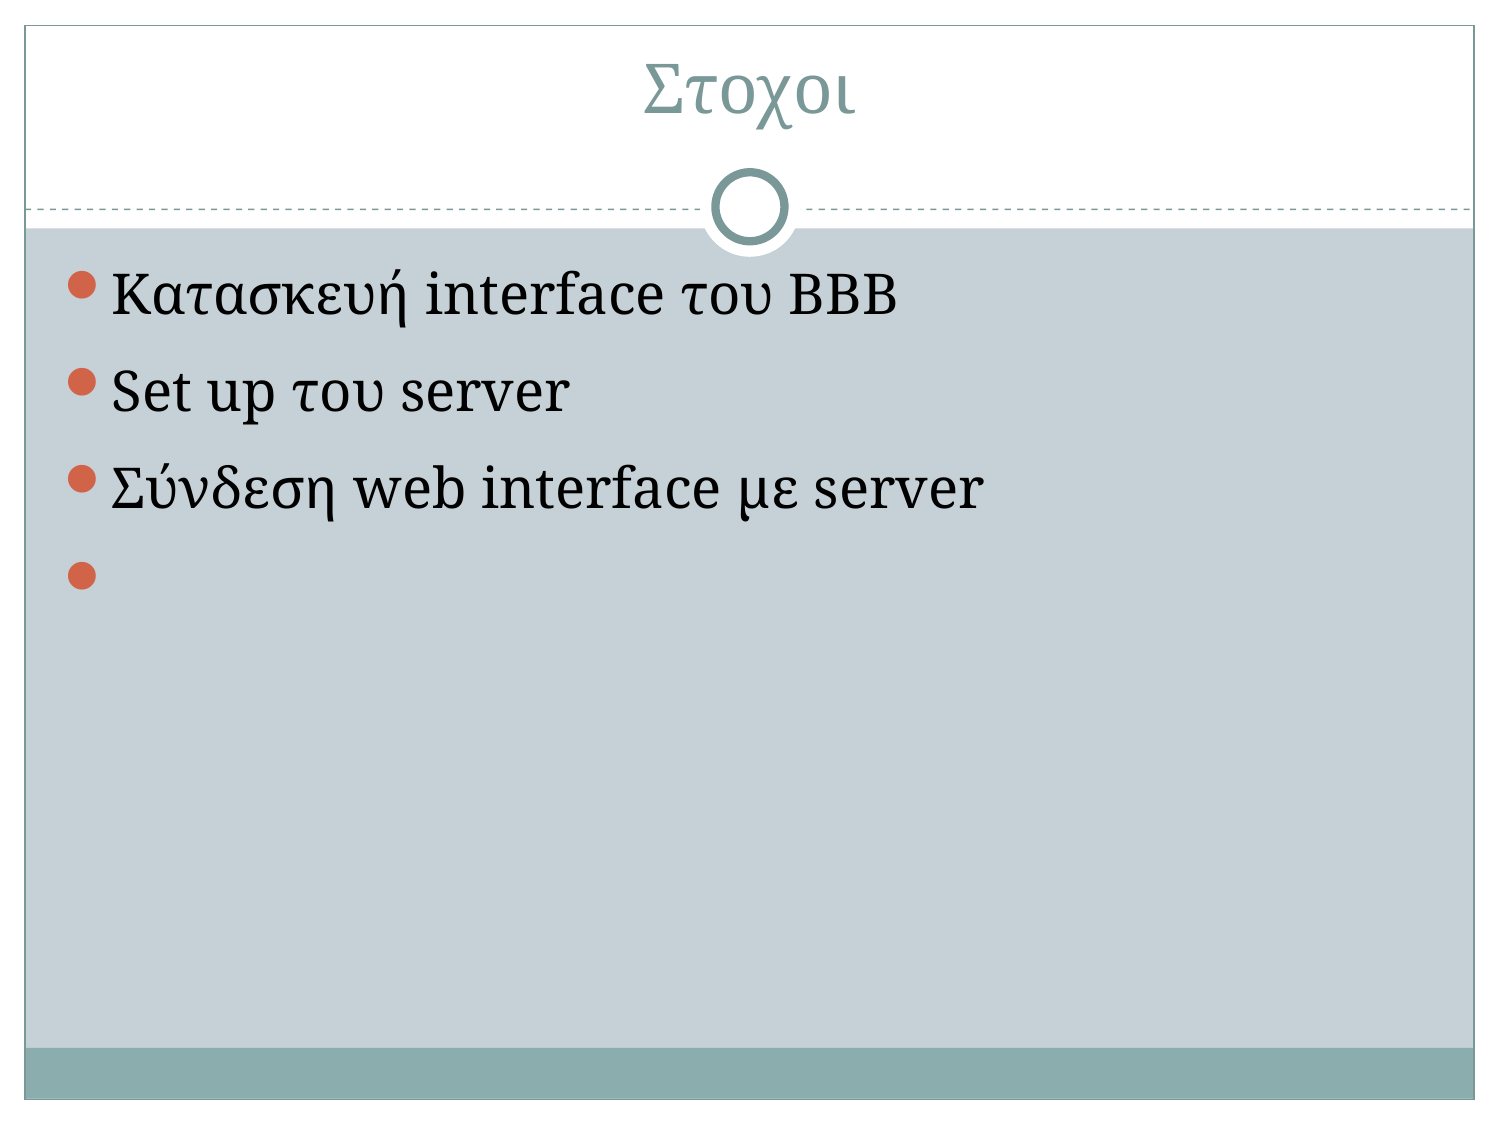

# Στοχοι
Κατασκευή interface του BBB
Set up του server
Σύνδεση web interface με server